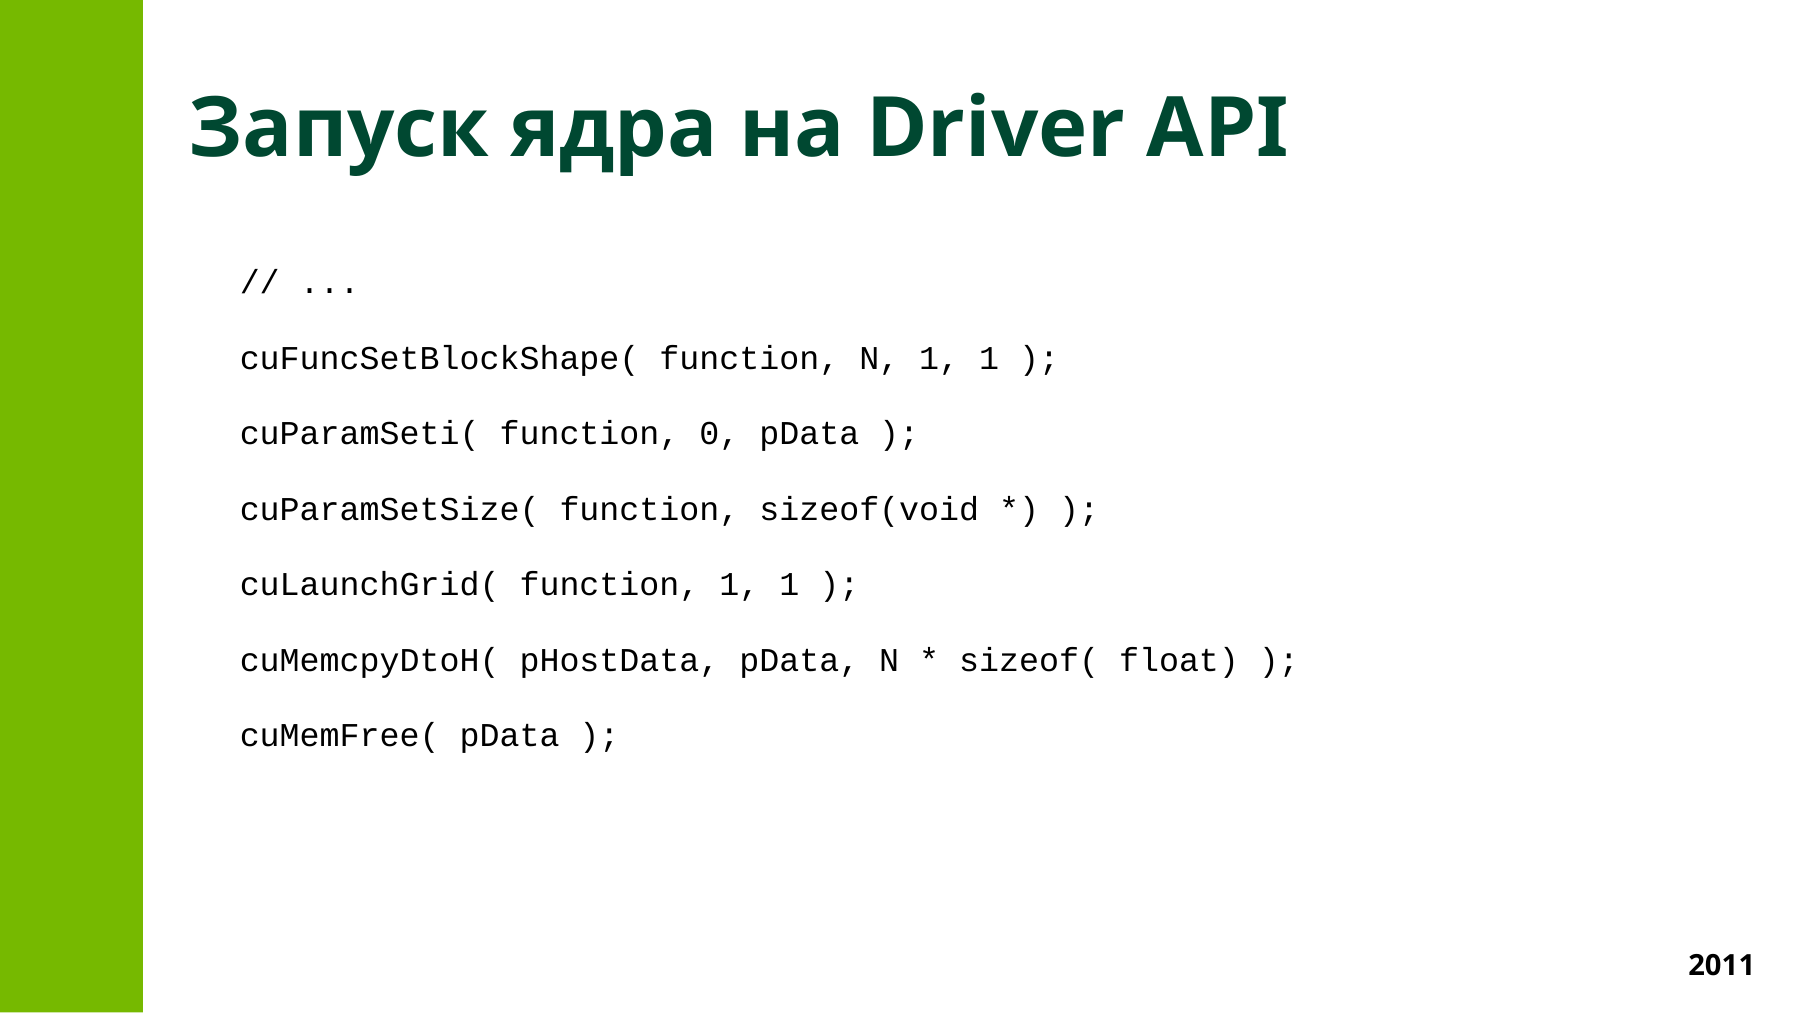

# Запуск ядра на Driver API
// ...
cuFuncSetBlockShape( function, N, 1, 1 );
cuParamSeti( function, 0, pData );
cuParamSetSize( function, sizeof(void *) );
cuLaunchGrid( function, 1, 1 );
cuMemcpyDtoH( pHostData, pData, N * sizeof( float) );
cuMemFree( pData );